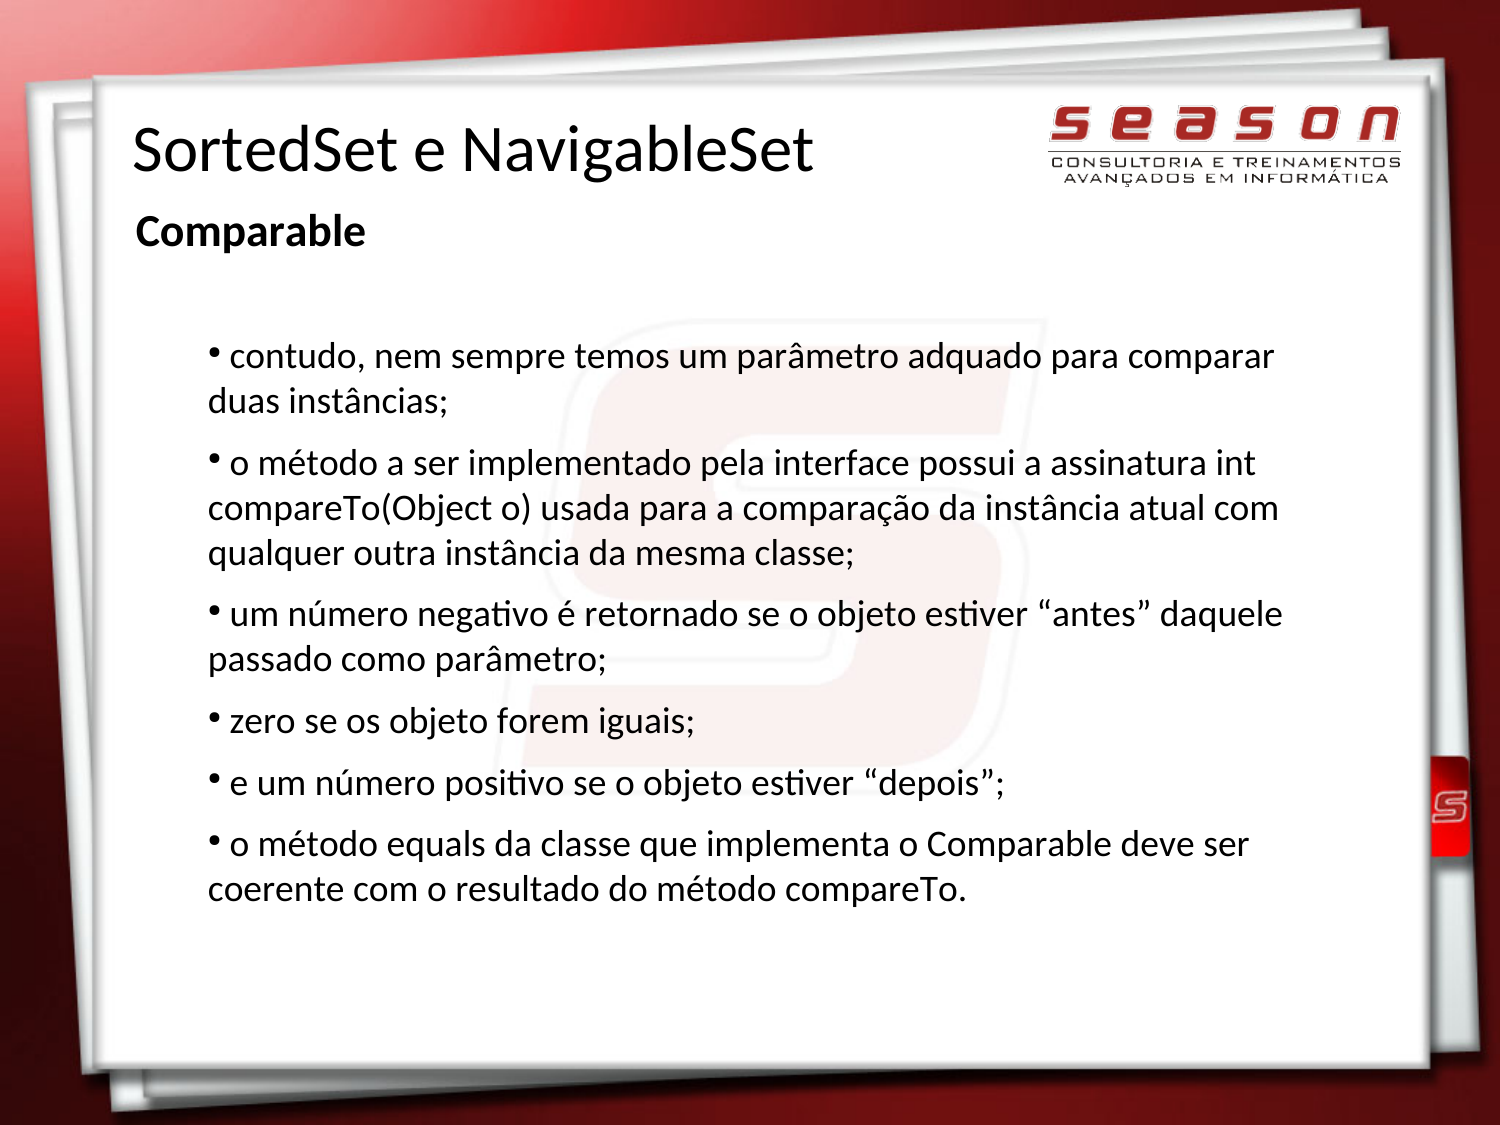

# SortedSet e NavigableSet
Comparable
 contudo, nem sempre temos um parâmetro adquado para comparar duas instâncias;
 o método a ser implementado pela interface possui a assinatura int compareTo(Object o) usada para a comparação da instância atual com qualquer outra instância da mesma classe;
 um número negativo é retornado se o objeto estiver “antes” daquele passado como parâmetro;
 zero se os objeto forem iguais;
 e um número positivo se o objeto estiver “depois”;
 o método equals da classe que implementa o Comparable deve ser coerente com o resultado do método compareTo.